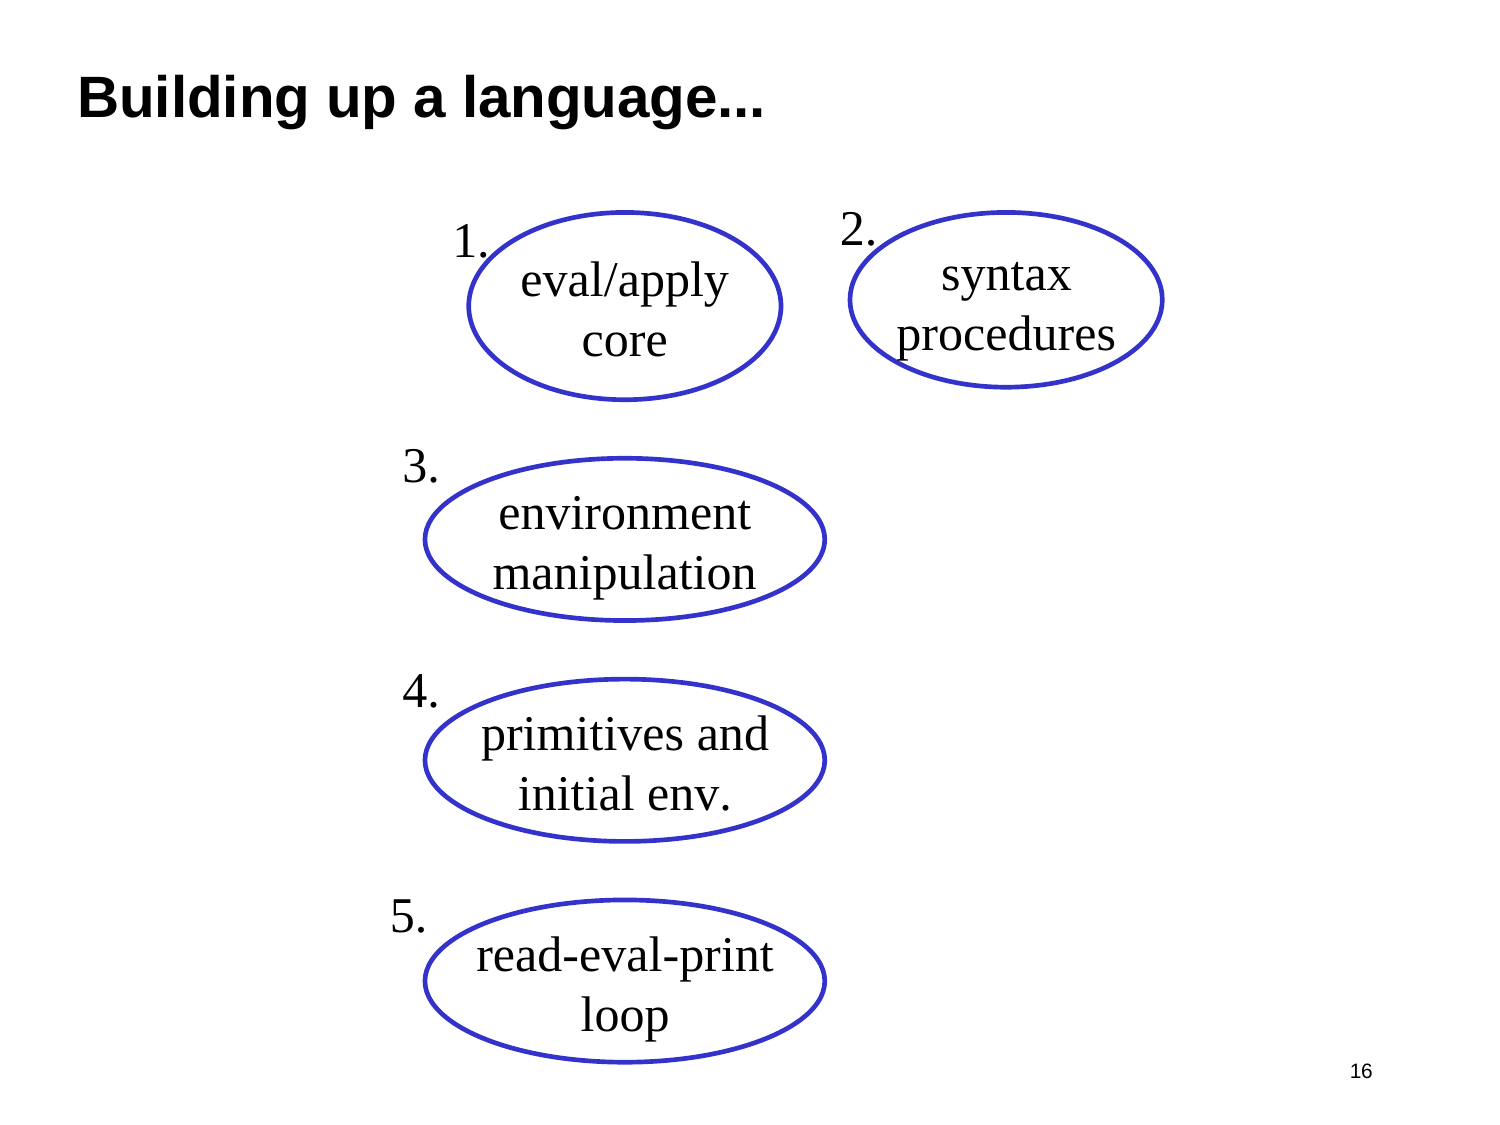

Building up a language...
2.
syntax
procedures
1.
eval/apply
core
3.
environment
manipulation
4.
primitives and
initial env.
5.
read-eval-print
loop